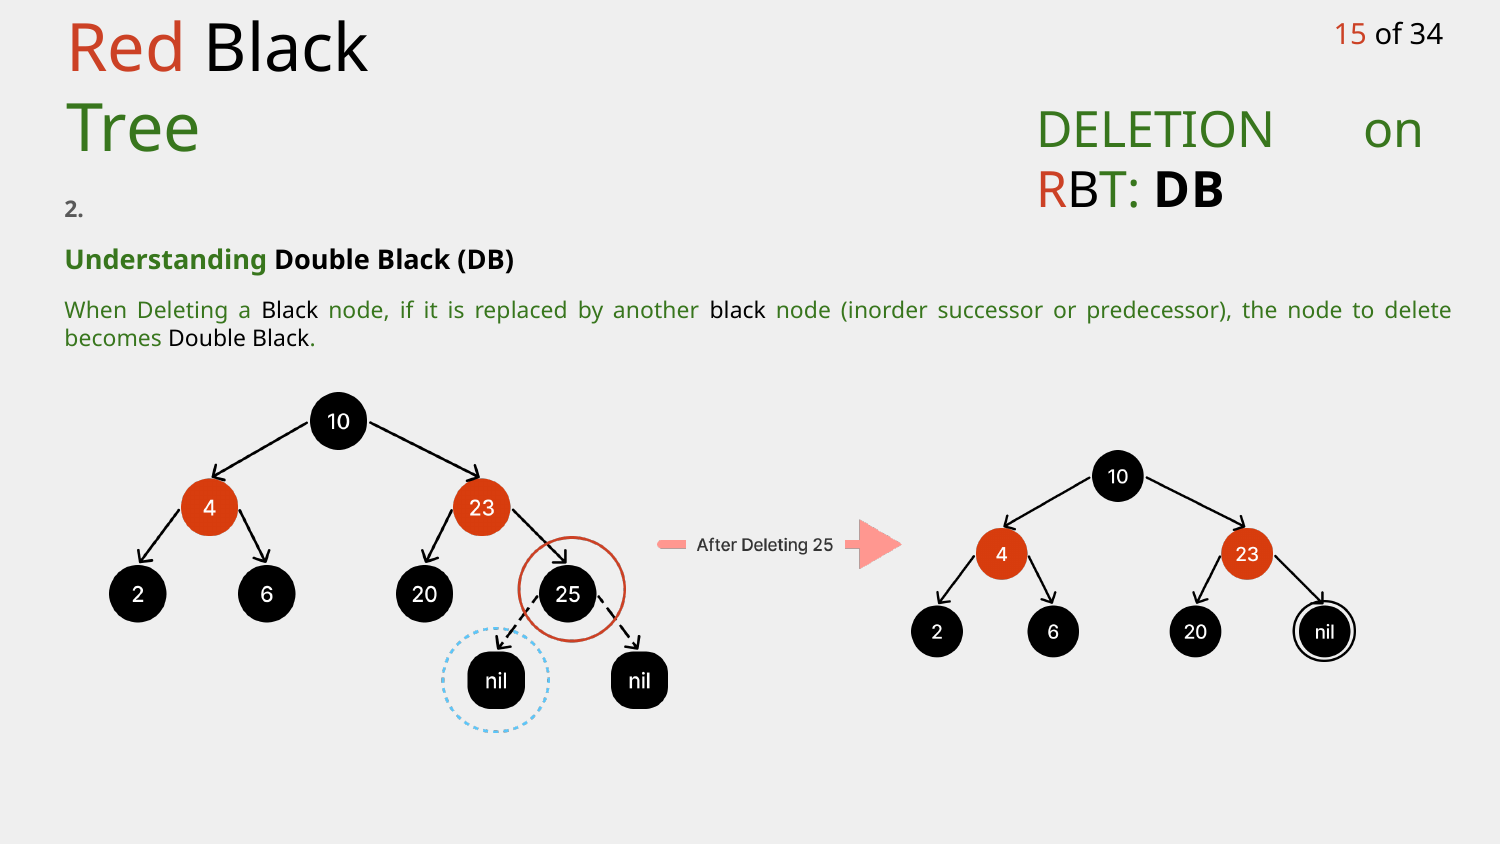

15 of 34
DELETION on RBT: DB
# Red Black Tree
2.
Understanding Double Black (DB)
When Deleting a Black node, if it is replaced by another black node (inorder successor or predecessor), the node to delete becomes Double Black.